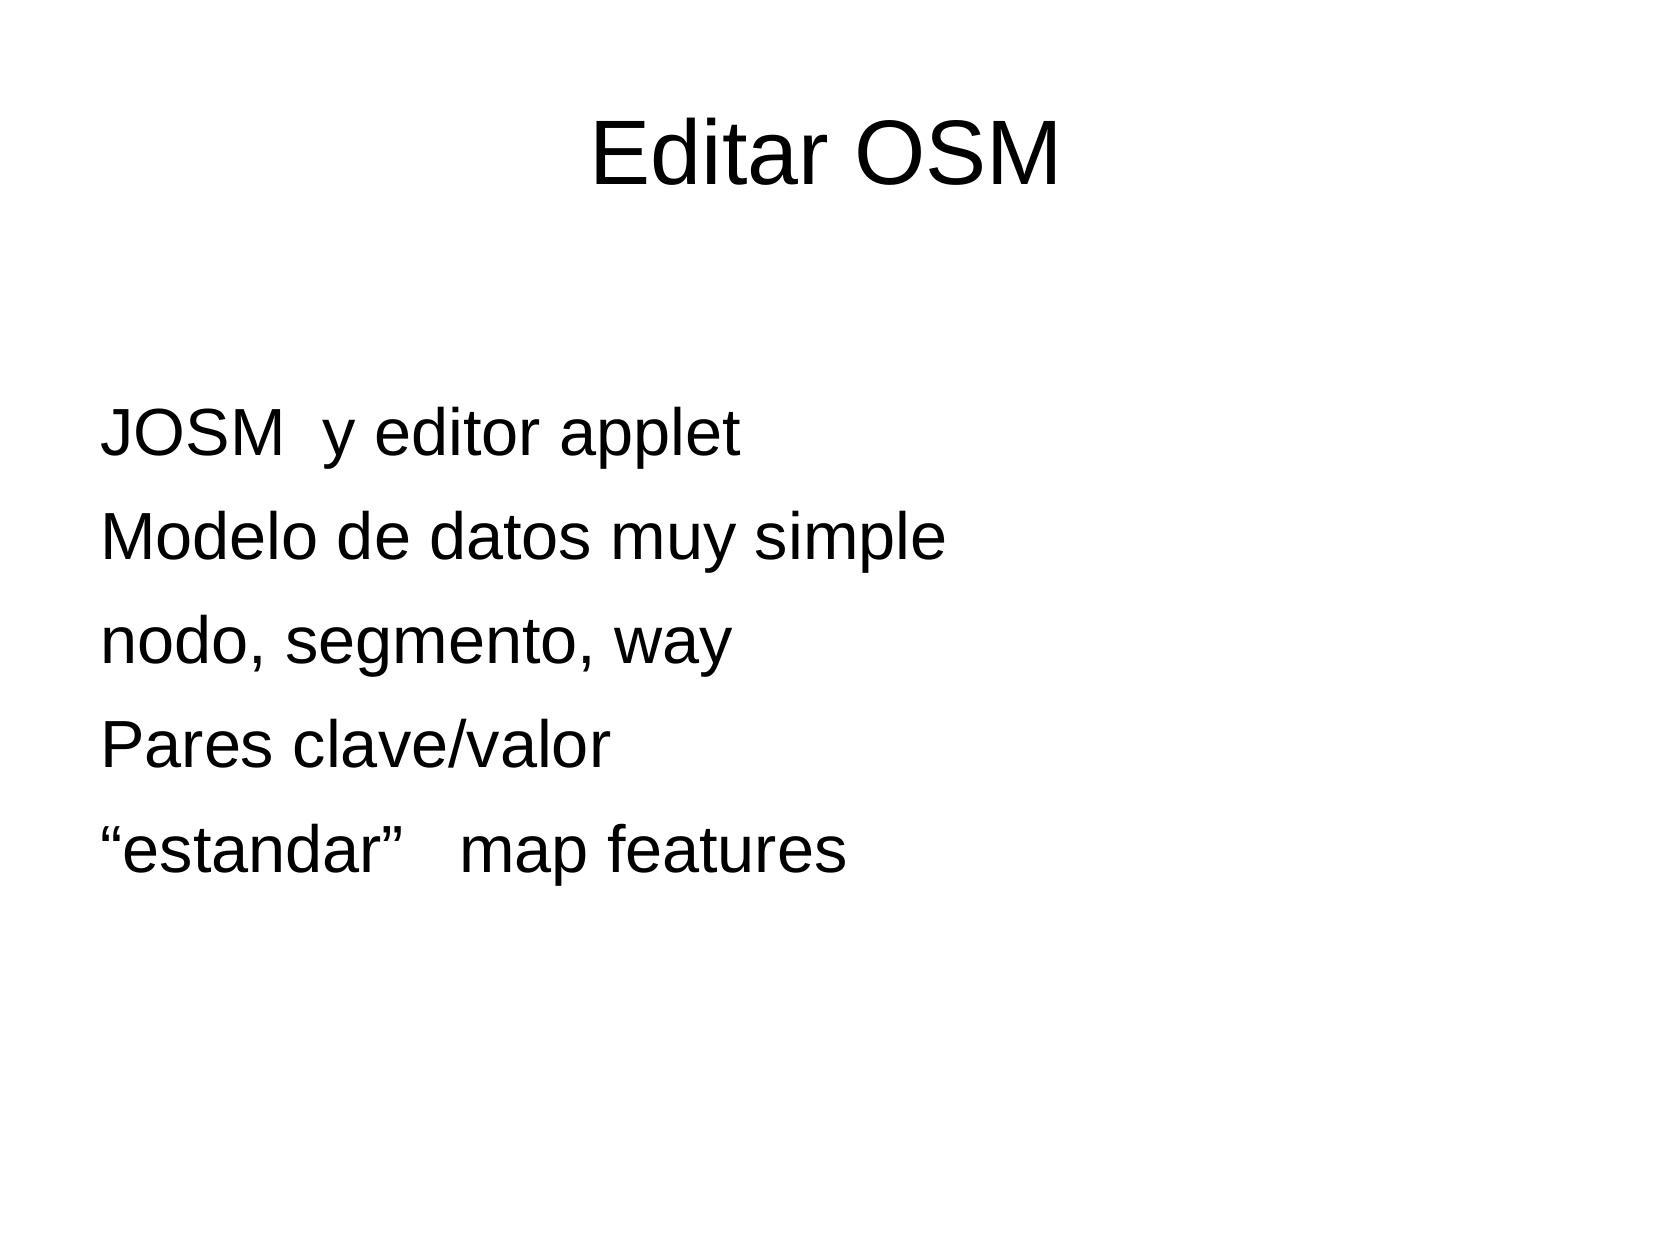

# Editar OSM
JOSM y editor applet
Modelo de datos muy simple
nodo, segmento, way
Pares clave/valor
“estandar” map features